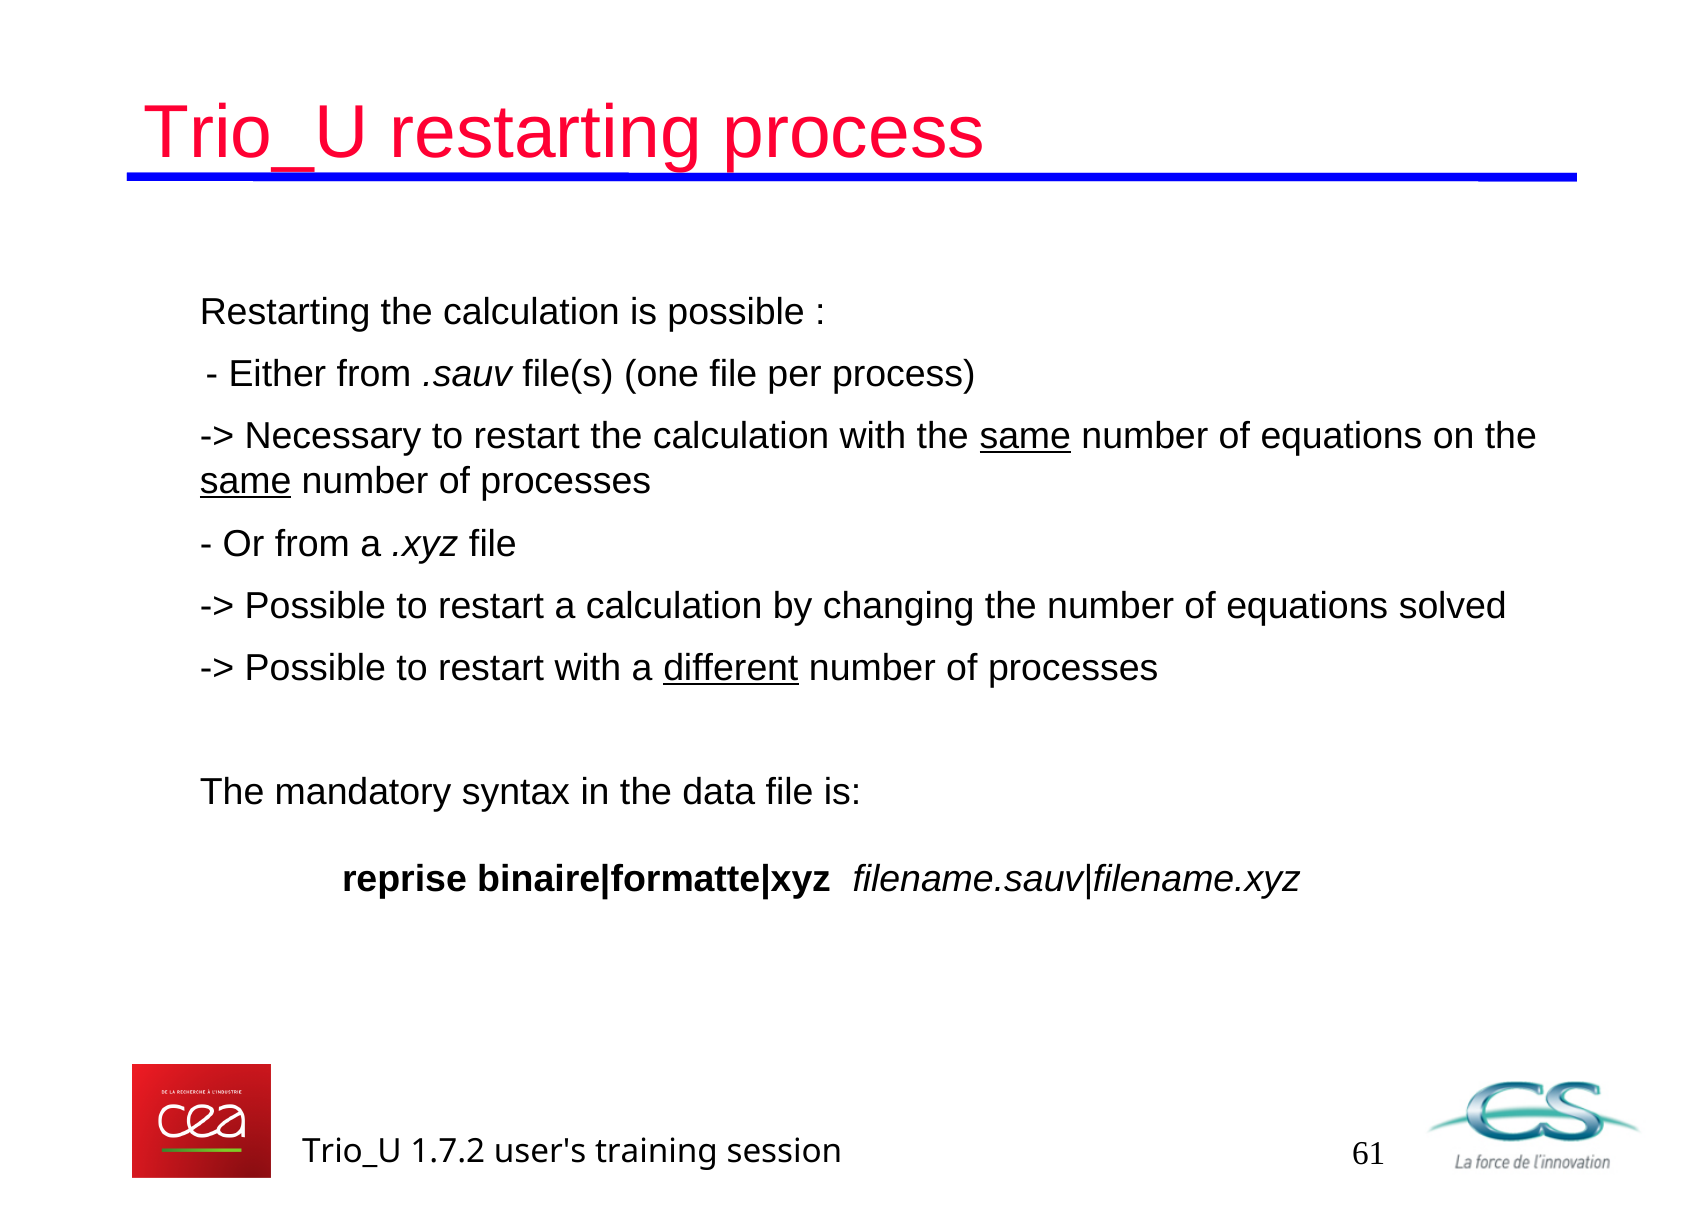

# Trio_U restarting process
Restarting the calculation is possible :
- Either from .sauv file(s) (one file per process)
-> Necessary to restart the calculation with the same number of equations on the same number of processes
- Or from a .xyz file
-> Possible to restart a calculation by changing the number of equations solved
-> Possible to restart with a different number of processes
The mandatory syntax in the data file is:
reprise binaire|formatte|xyz filename.sauv|filename.xyz
Trio_U 1.7.2 user's training session
61